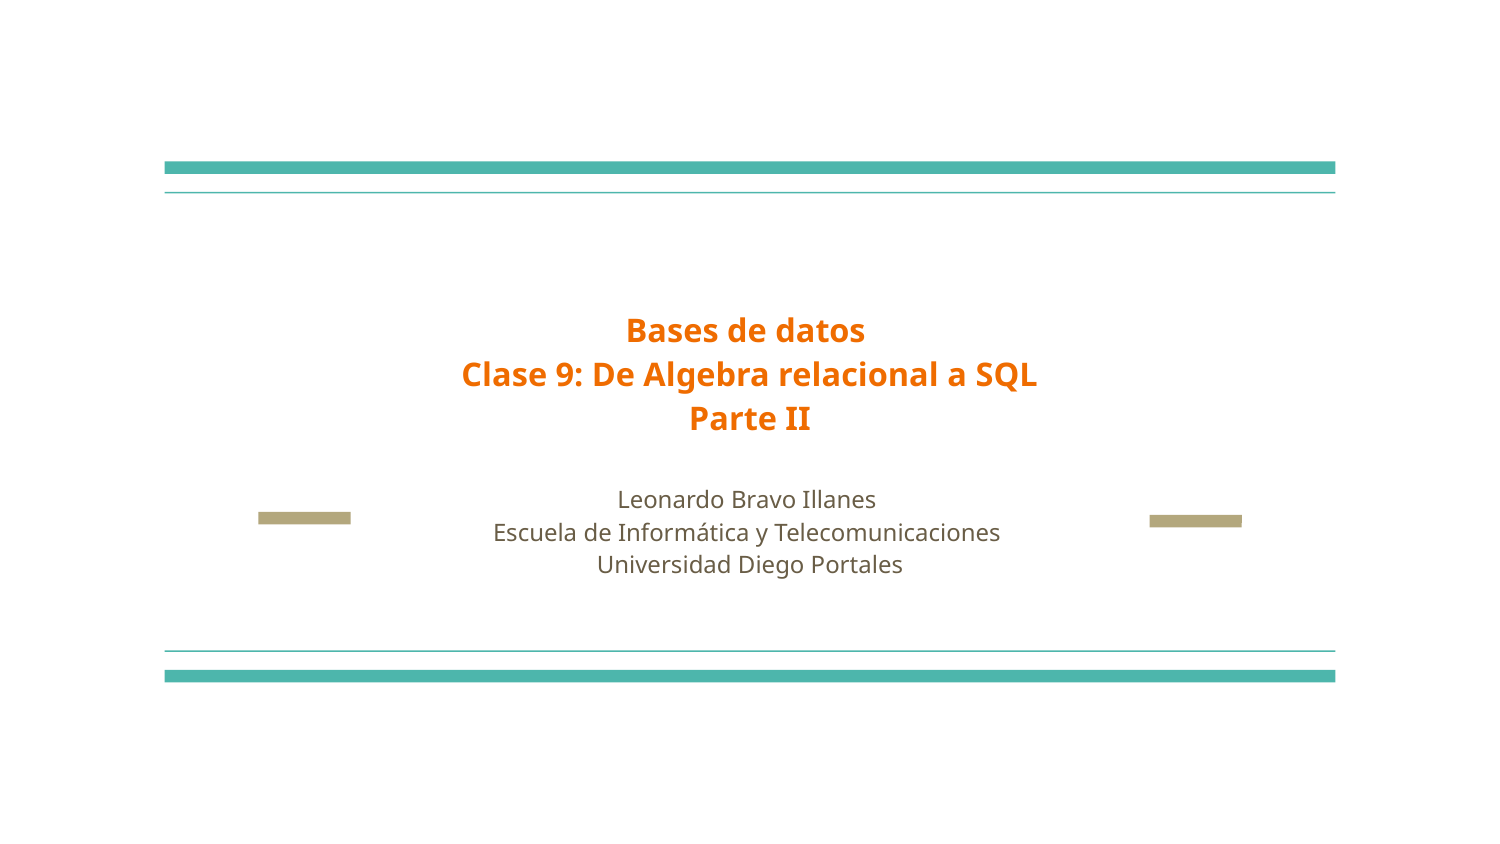

# Bases de datos Clase 9: De Algebra relacional a SQL Parte II
Leonardo Bravo Illanes
Escuela de Informática y Telecomunicaciones
Universidad Diego Portales